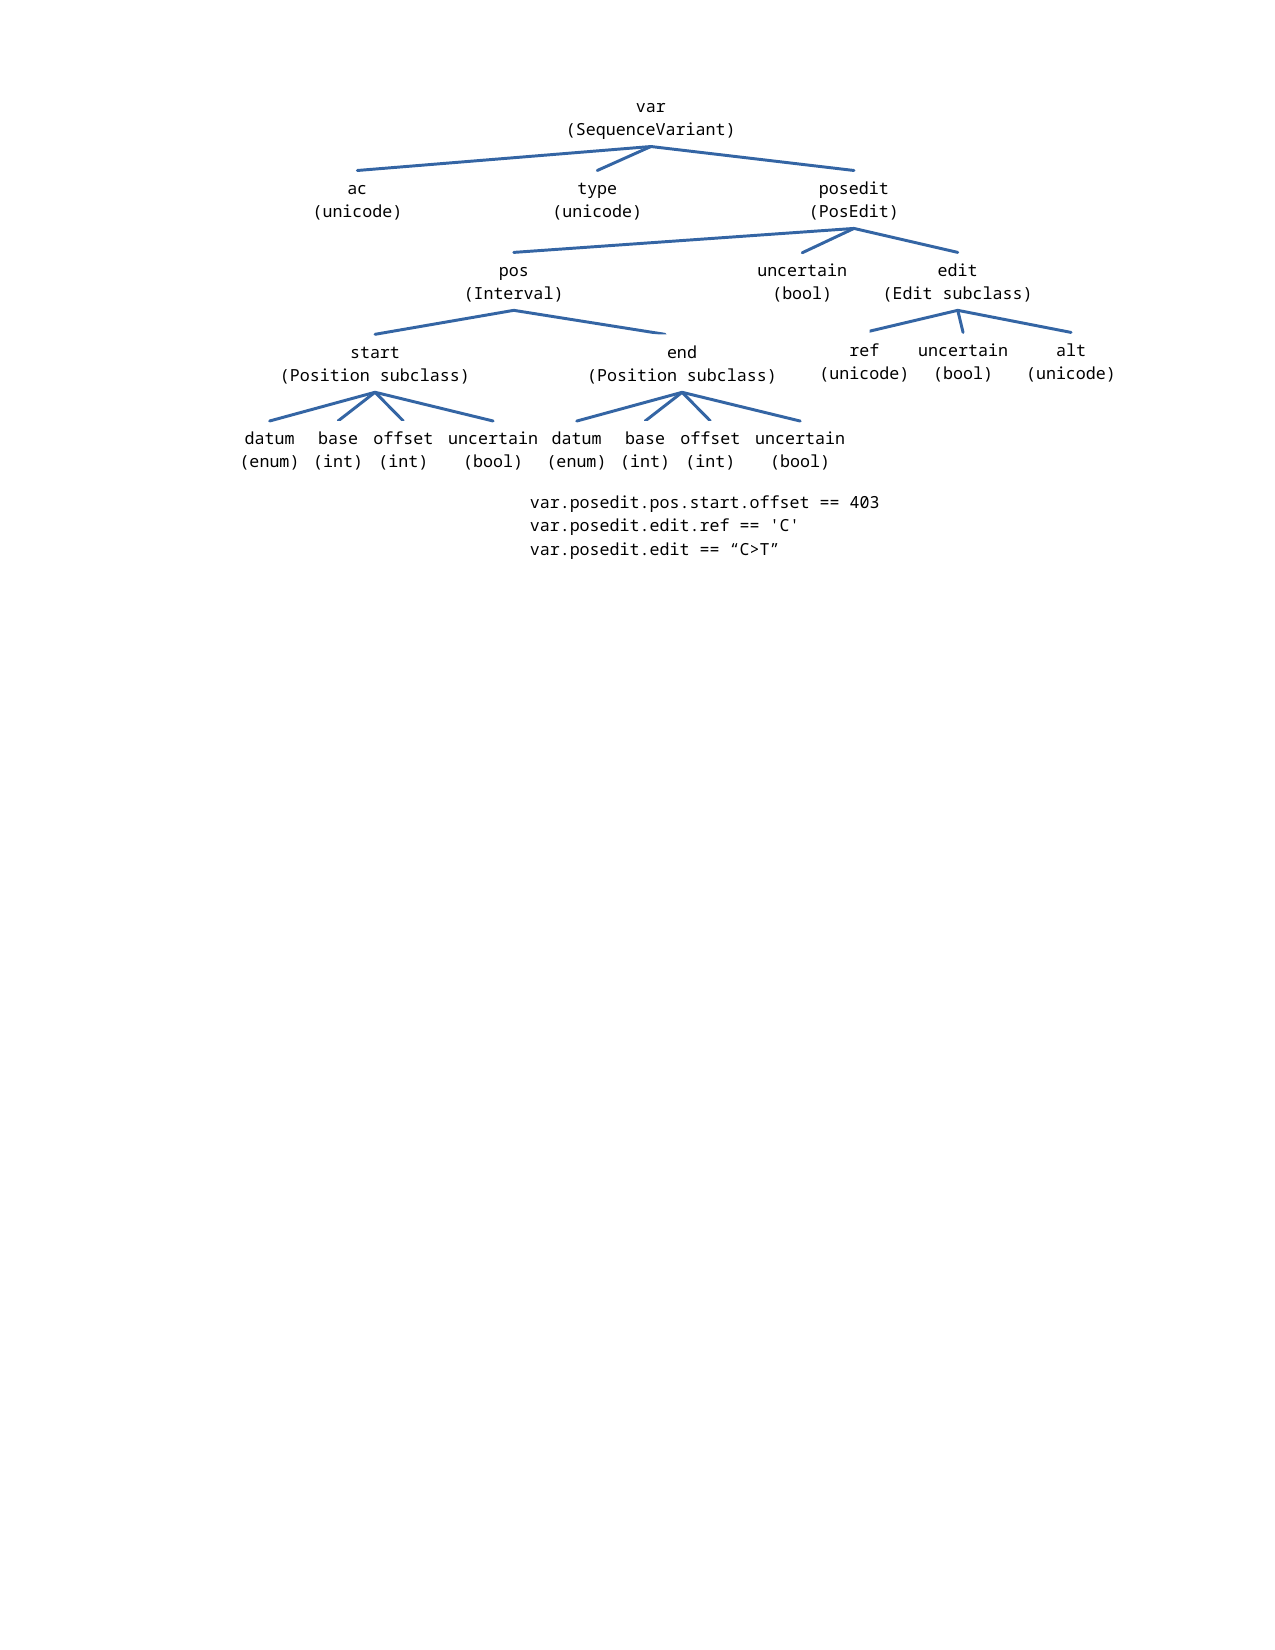

var
(SequenceVariant)
ac
(unicode)
type
(unicode)
posedit
(PosEdit)
pos
(Interval)
edit
(Edit subclass)
uncertain
(bool)
ref
(unicode)
uncertain
(bool)
alt
(unicode)
start
(Position subclass)
end
(Position subclass)
datum
(enum)
base
(int)
offset
(int)
uncertain
(bool)
datum
(enum)
base
(int)
offset
(int)
uncertain
(bool)
var.posedit.pos.start.offset == 403
var.posedit.edit.ref == 'C'
var.posedit.edit == “C>T”